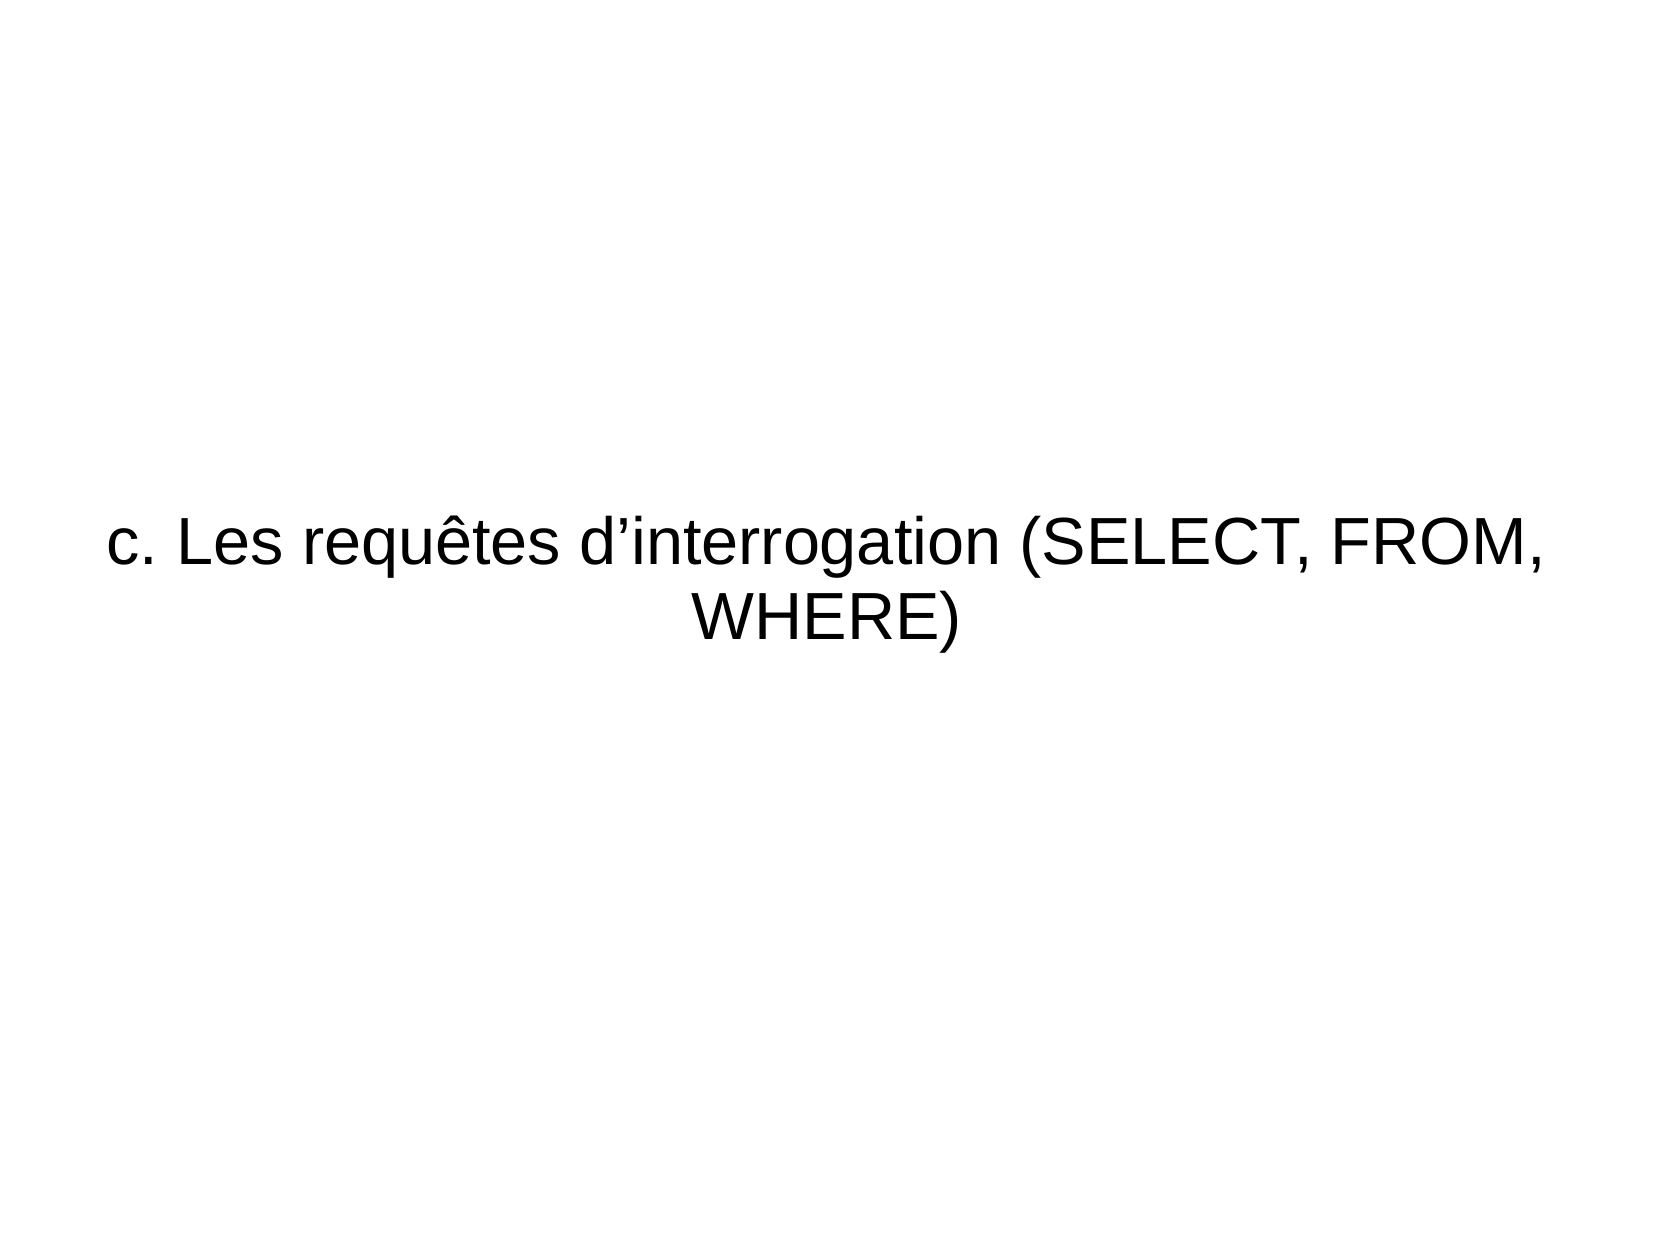

# c. Les requêtes d’interrogation (SELECT, FROM, WHERE)